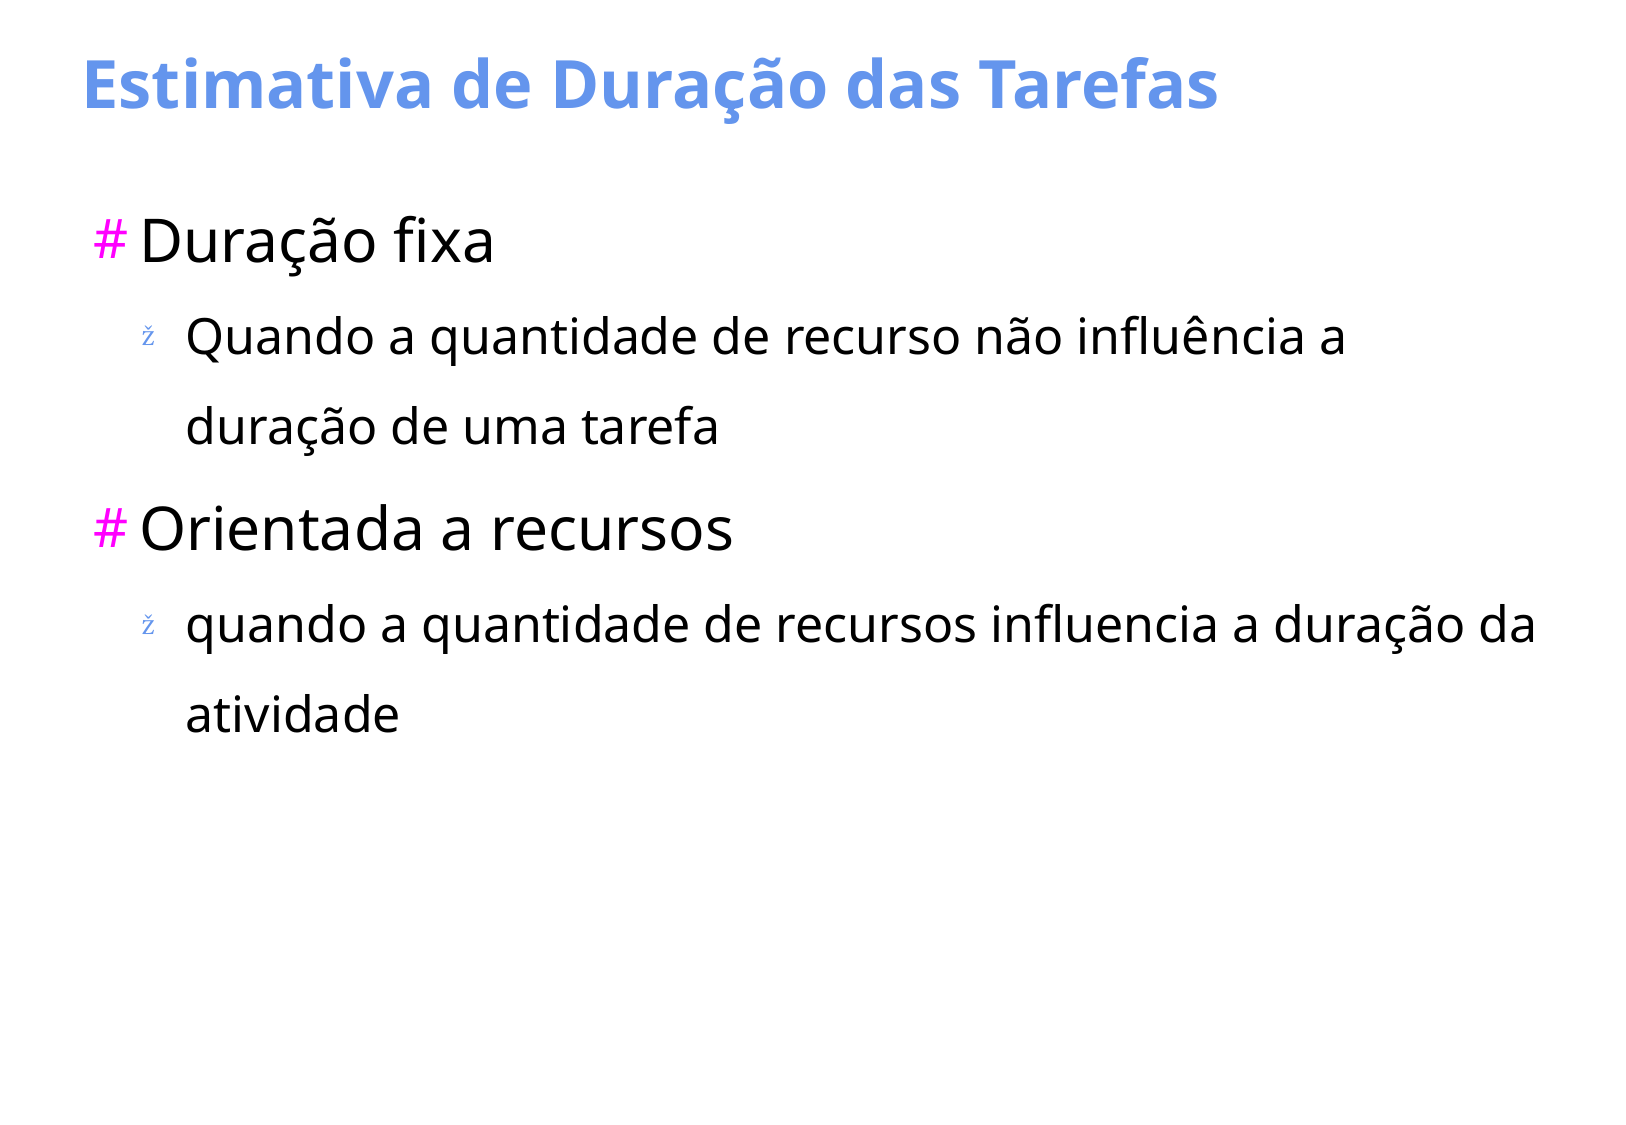

# Estimativa de Duração das Tarefas
Duração fixa
Quando a quantidade de recurso não influência a duração de uma tarefa
Orientada a recursos
quando a quantidade de recursos influencia a duração da atividade